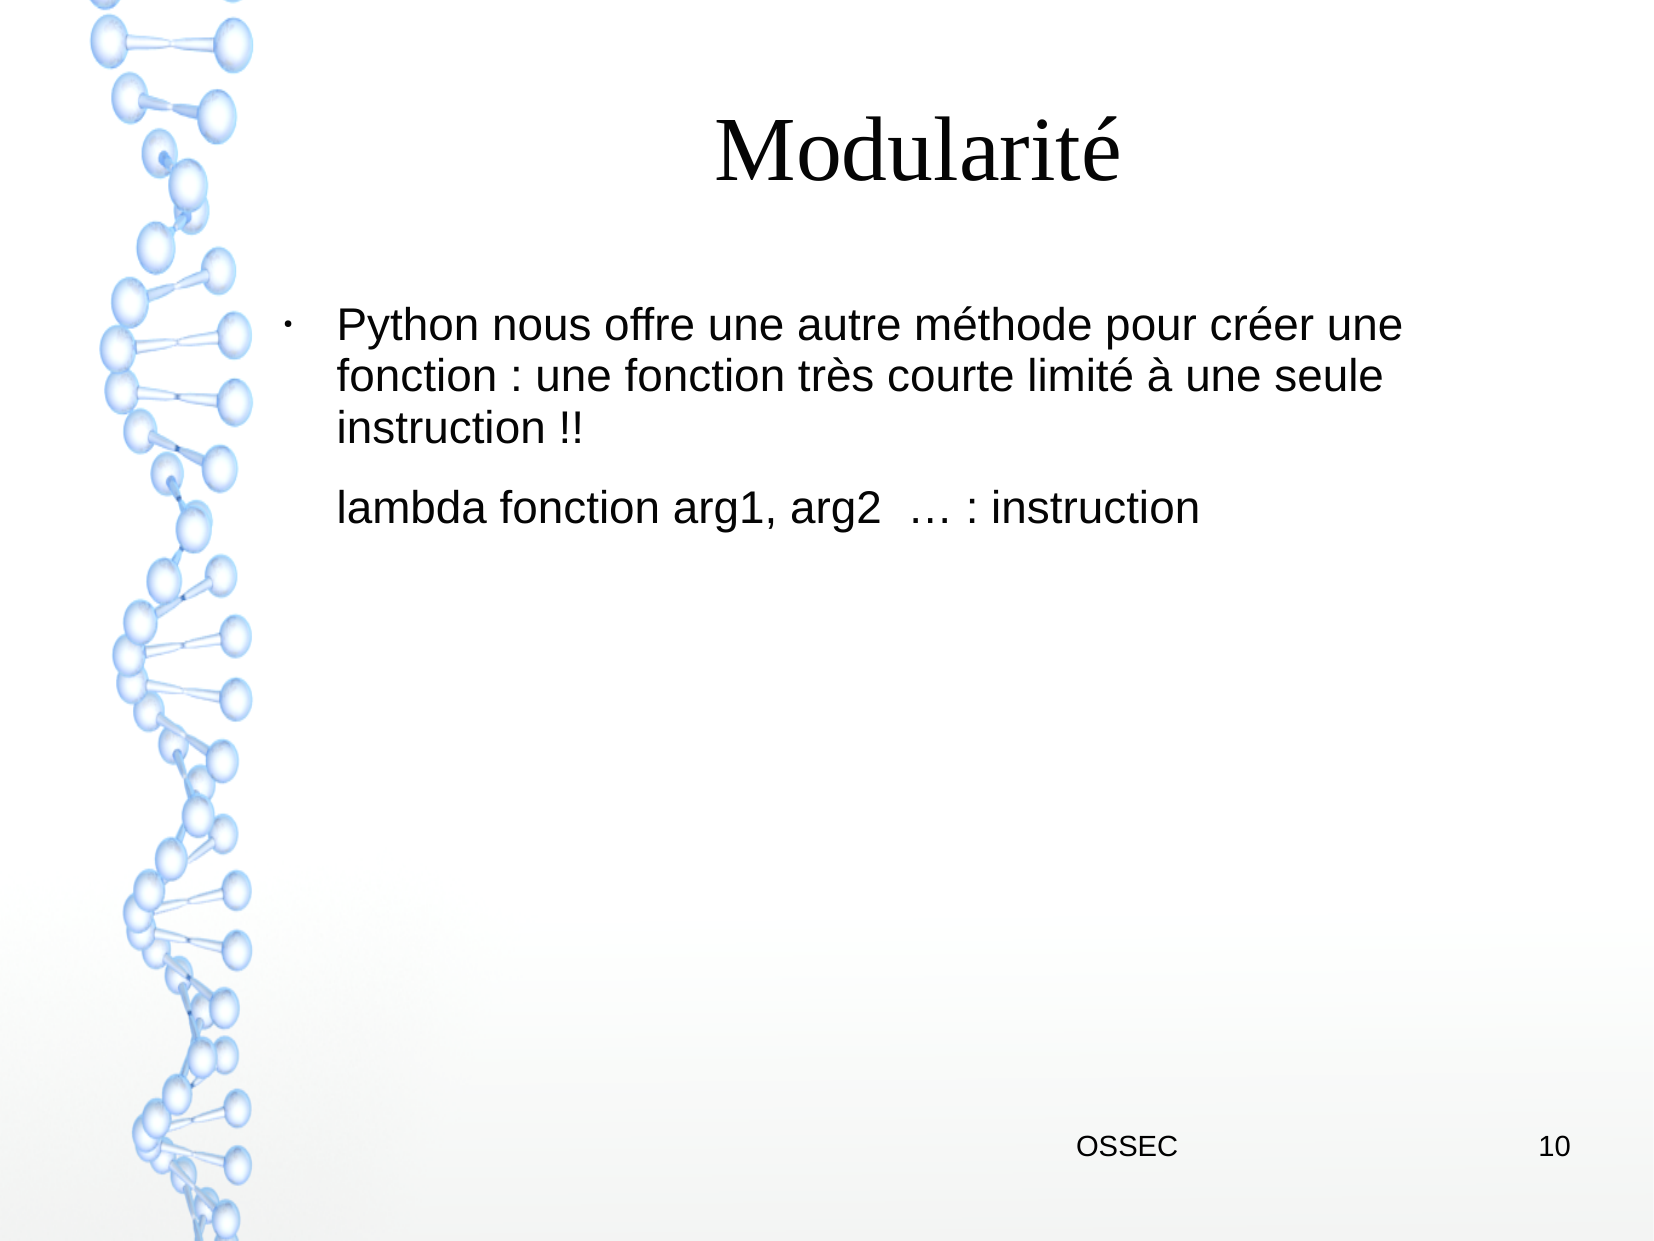

# Modularité
Python nous offre une autre méthode pour créer une fonction : une fonction très courte limité à une seule instruction !!
lambda fonction arg1, arg2 … : instruction
OSSEC
10